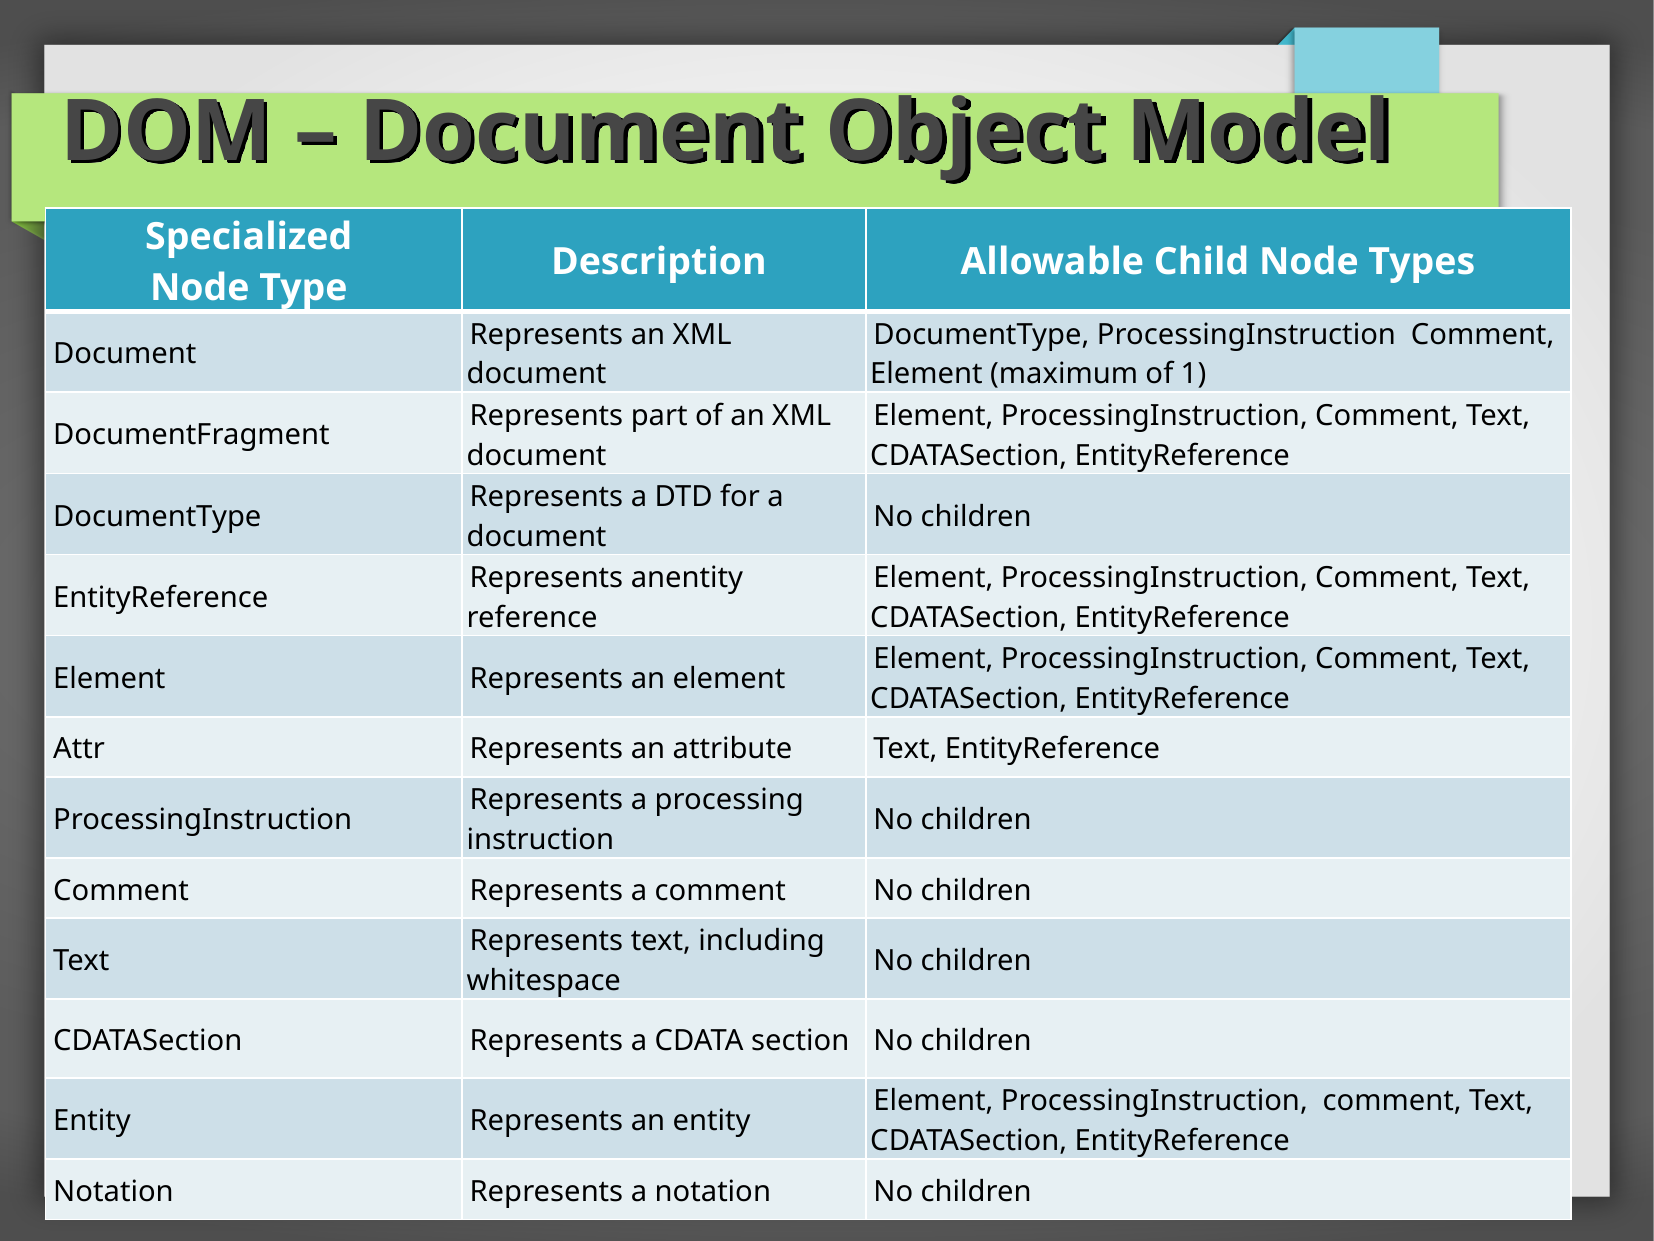

# DOM – Document Object Model
| Specialized Node Type | Description | Allowable Child Node Types |
| --- | --- | --- |
| Document | Represents an XML document | DocumentType, ProcessingInstruction Comment, Element (maximum of 1) |
| DocumentFragment | Represents part of an XML document | Element, ProcessingInstruction, Comment, Text, CDATASection, EntityReference |
| DocumentType | Represents a DTD for a document | No children |
| EntityReference | Represents anentity reference | Element, ProcessingInstruction, Comment, Text, CDATASection, EntityReference |
| Element | Represents an element | Element, ProcessingInstruction, Comment, Text, CDATASection, EntityReference |
| Attr | Represents an attribute | Text, EntityReference |
| ProcessingInstruction | Represents a processing instruction | No children |
| Comment | Represents a comment | No children |
| Text | Represents text, including whitespace | No children |
| CDATASection | Represents a CDATA section | No children |
| Entity | Represents an entity | Element, ProcessingInstruction, comment, Text, CDATASection, EntityReference |
| Notation | Represents a notation | No children |
Curso 2014/15
Acceso a Datos
25